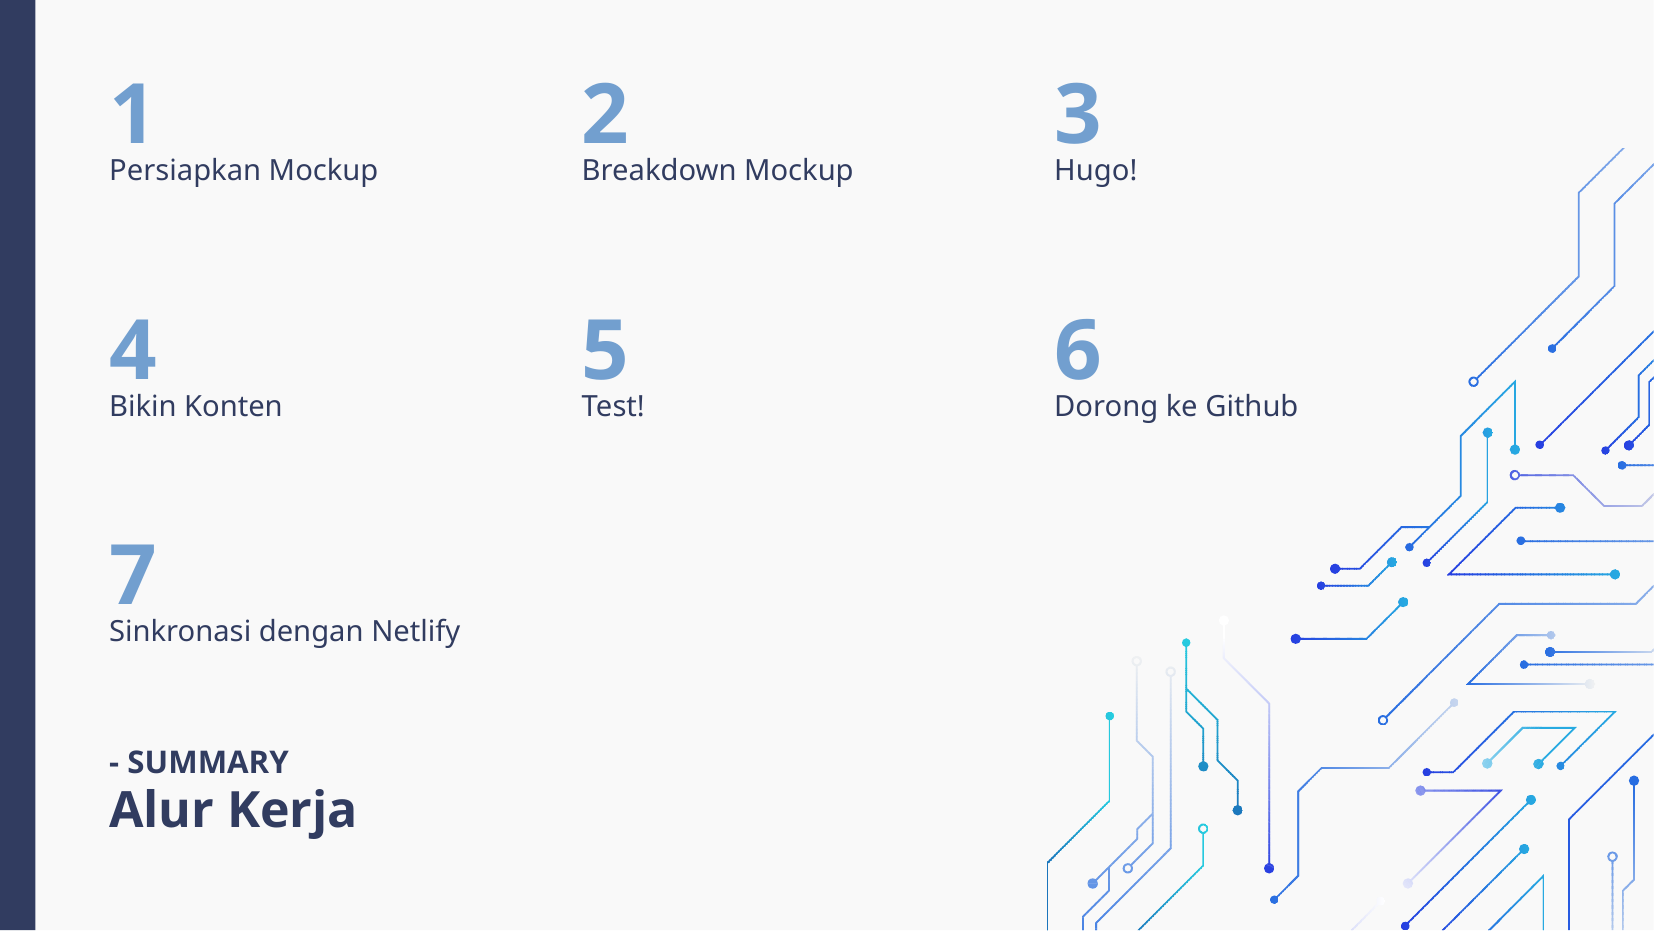

1
Persiapkan Mockup
2
Breakdown Mockup
3
Hugo!
4
Bikin Konten
5
Test!
6
Dorong ke Github
7
Sinkronasi dengan Netlify
- SUMMARY
Alur Kerja